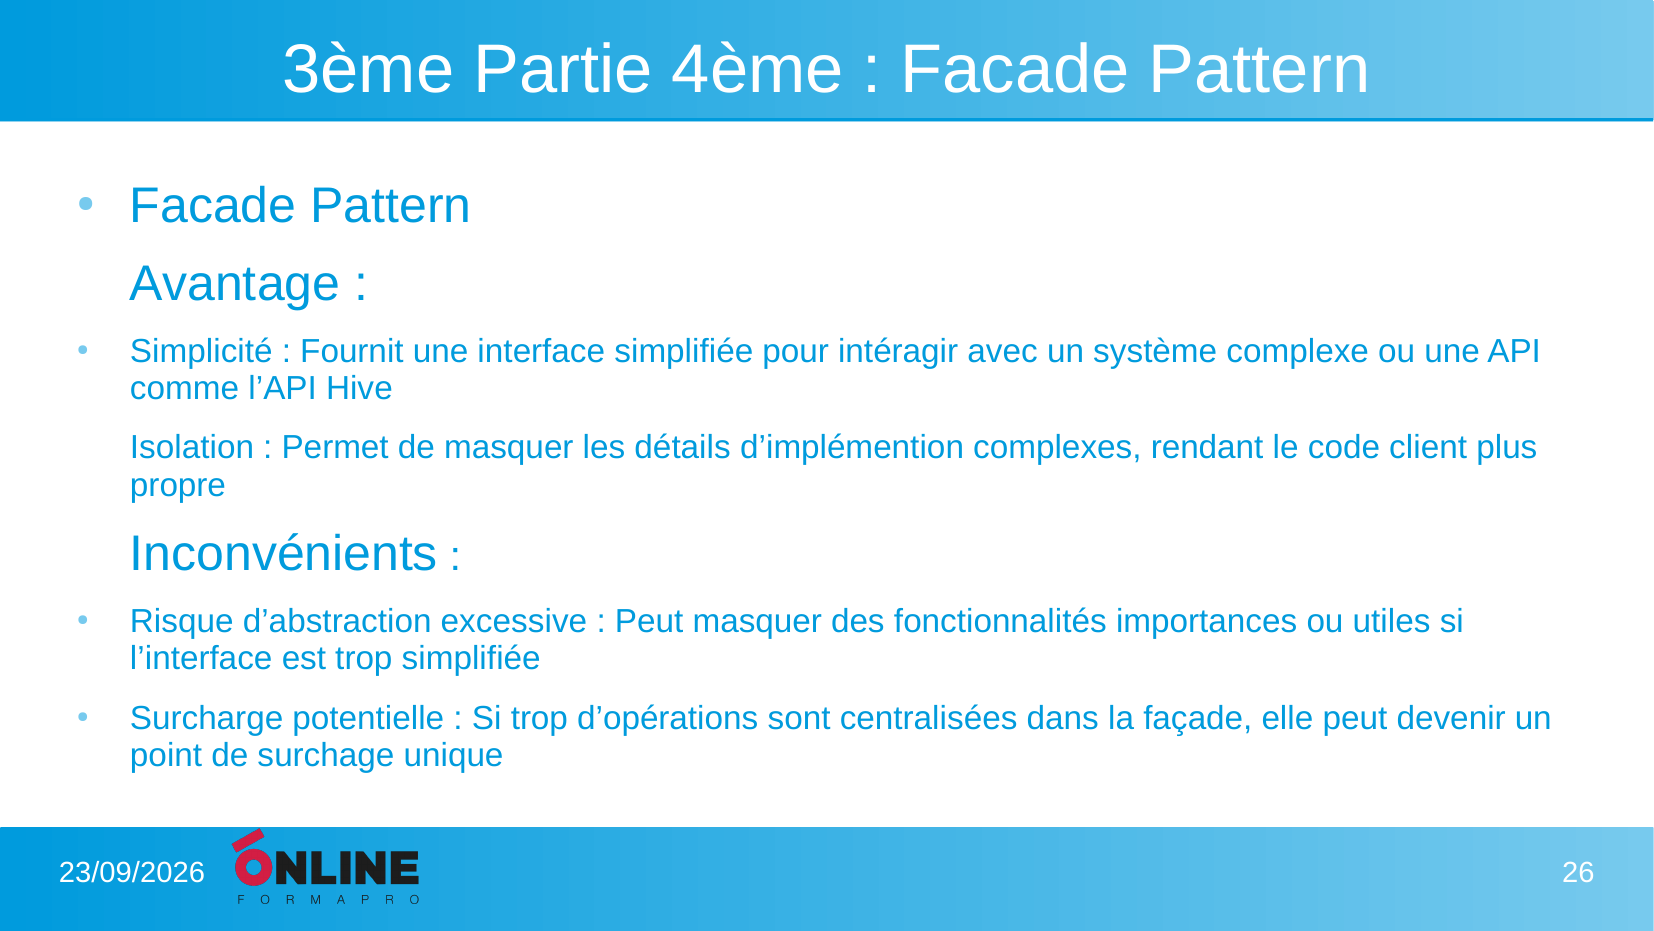

# 3ème Partie 4ème : Facade Pattern
Facade Pattern
Avantage :
Simplicité : Fournit une interface simplifiée pour intéragir avec un système complexe ou une API comme l’API Hive
Isolation : Permet de masquer les détails d’implémention complexes, rendant le code client plus propre
Inconvénients :
Risque d’abstraction excessive : Peut masquer des fonctionnalités importances ou utiles si l’interface est trop simplifiée
Surcharge potentielle : Si trop d’opérations sont centralisées dans la façade, elle peut devenir un point de surchage unique
26